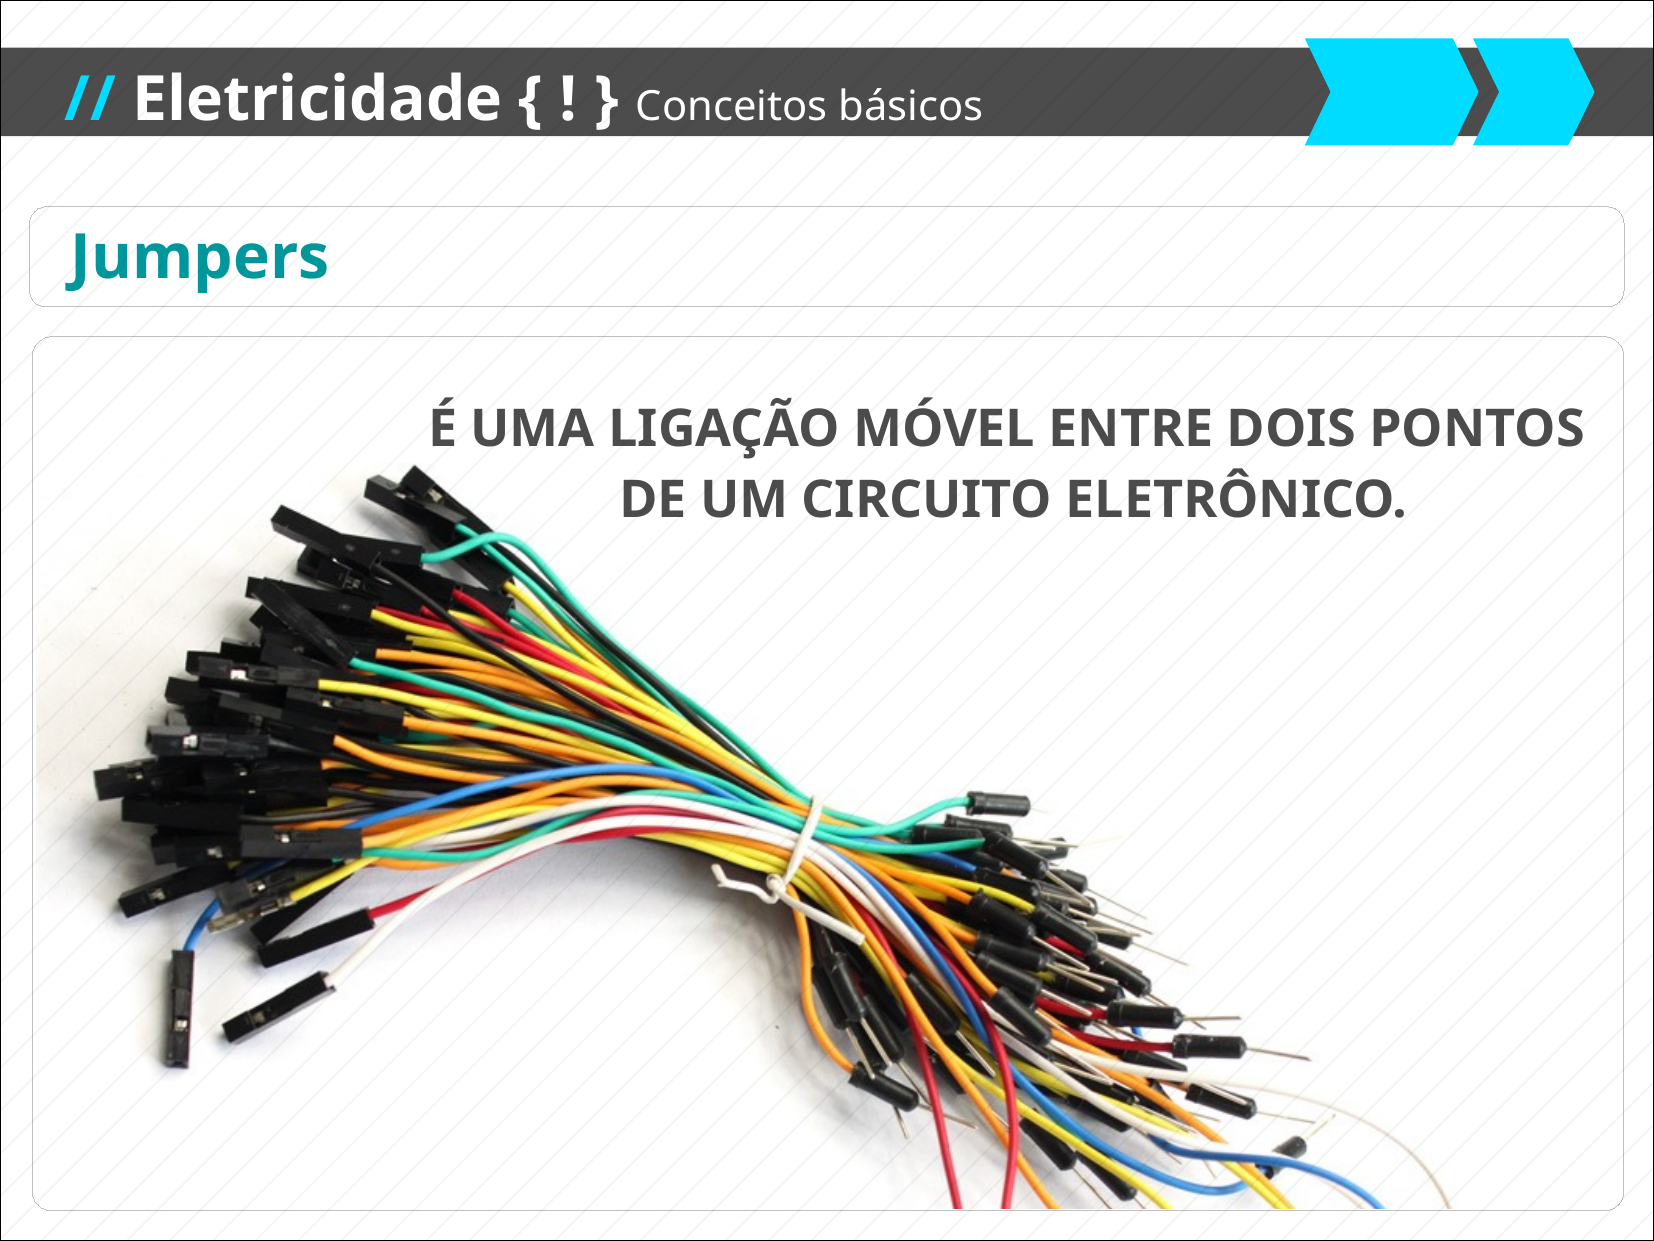

// Eletricidade { ! } Conceitos básicos
Jumpers
É UMA LIGAÇÃO MÓVEL ENTRE DOIS PONTOS
DE UM CIRCUITO ELETRÔNICO.